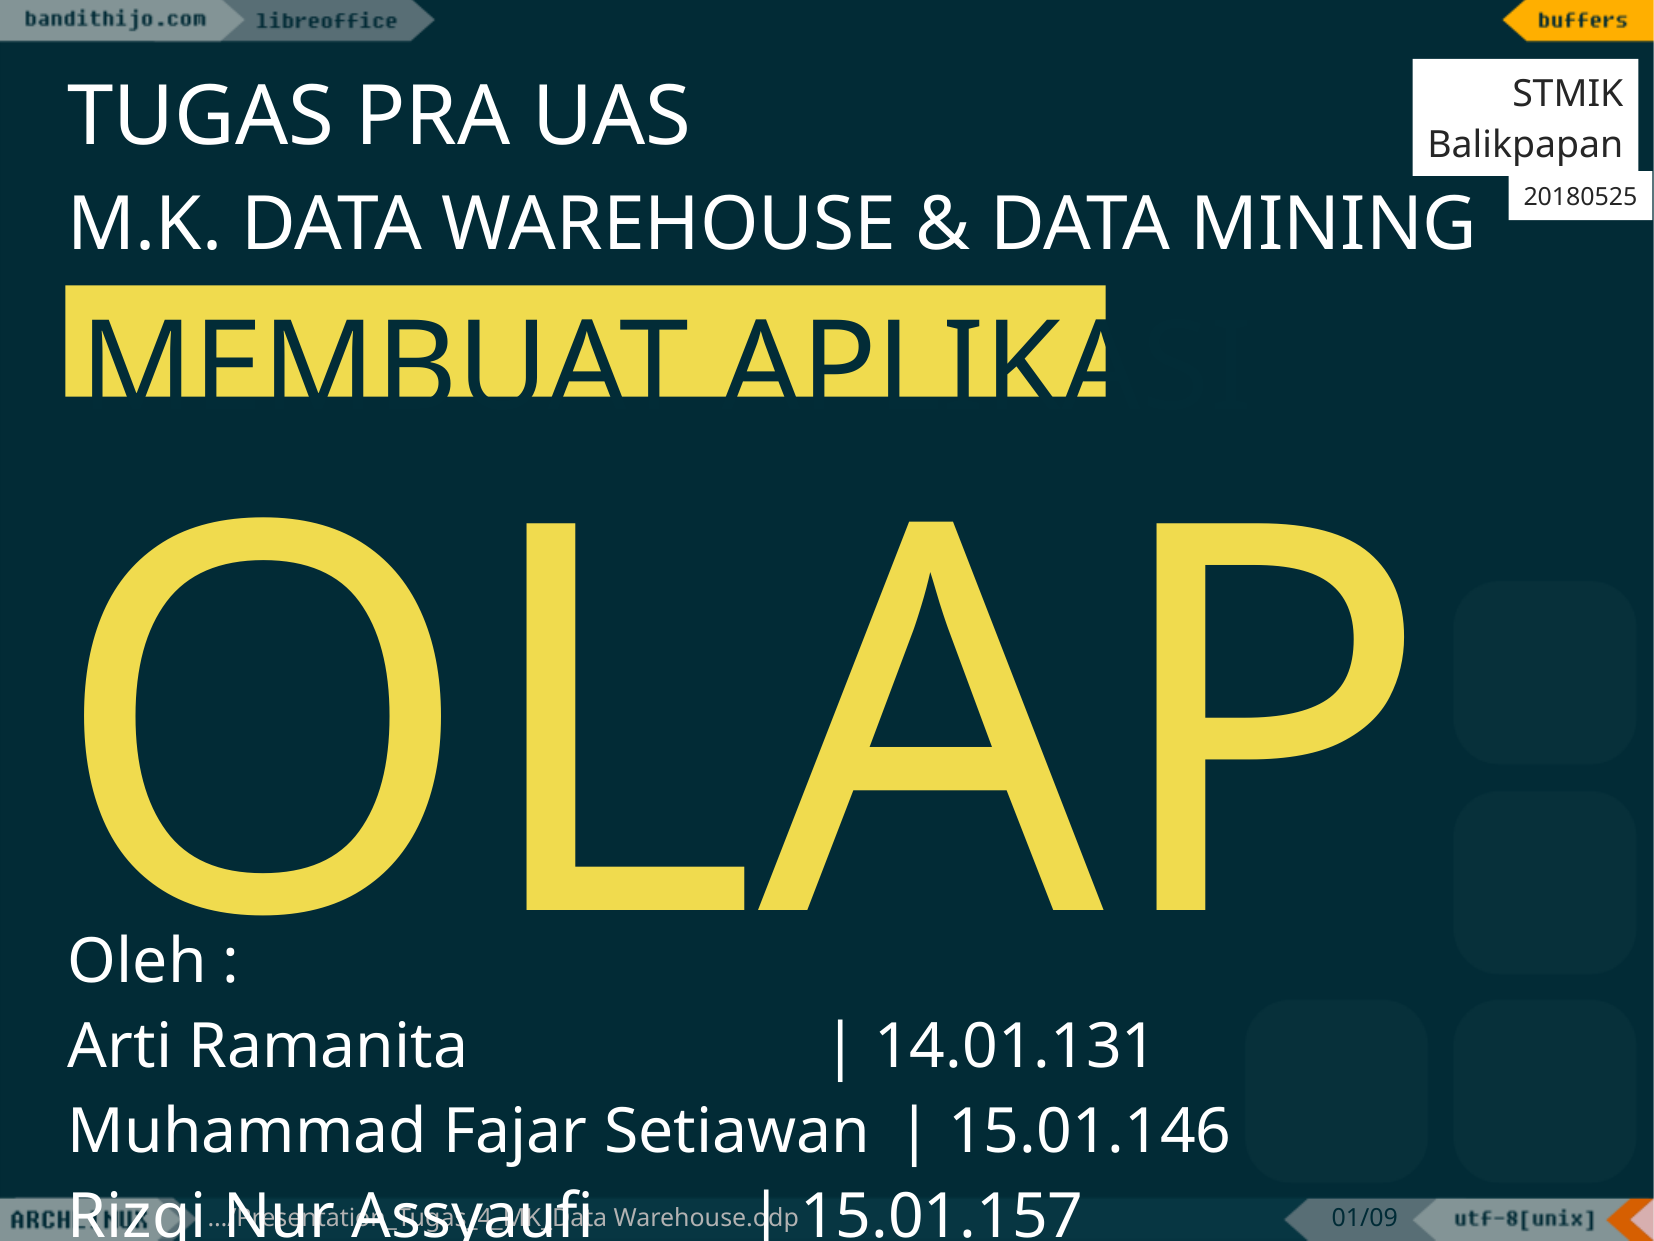

TUGAS PRA UAS
M.K. DATA WAREHOUSE & DATA MINING
STMIK
Balikpapan
20180525
MEMBUAT APLIKASI
OLAP
Oleh :
Arti Ramanita 					 | 14.01.131
Muhammad Fajar Setiawan	 | 15.01.146
Rizqi Nur Assyaufi 		 | 15.01.157
…/Presentation_Tugas_4_MK_Data Warehouse.odp
01/09